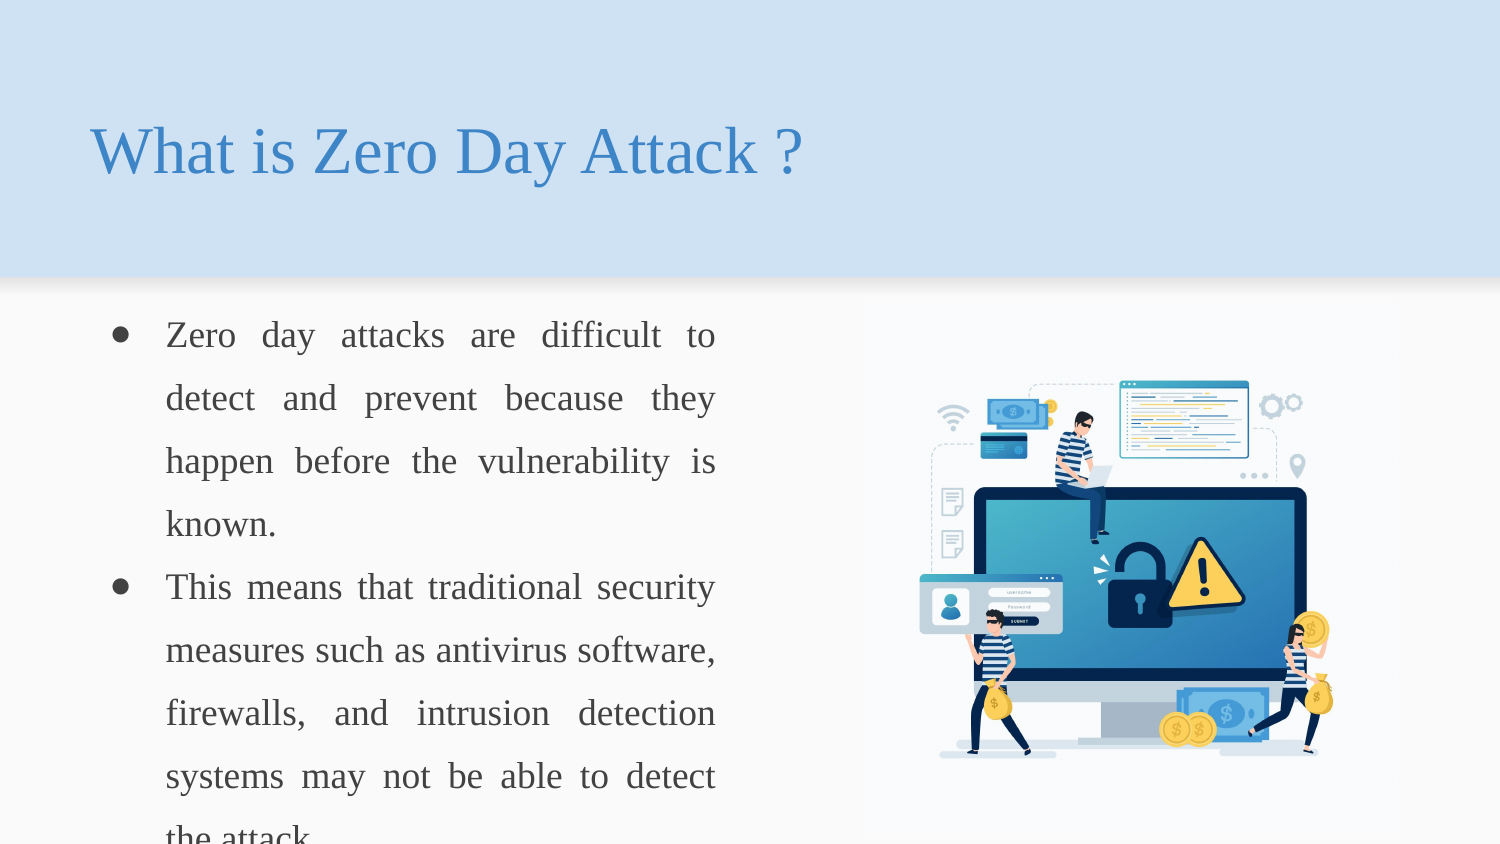

# What is Zero Day Attack ?
What is Zero Day Attack ?
Zero day attacks are difficult to detect and prevent because they happen before the vulnerability is known.
This means that traditional security measures such as antivirus software, firewalls, and intrusion detection systems may not be able to detect the attack.